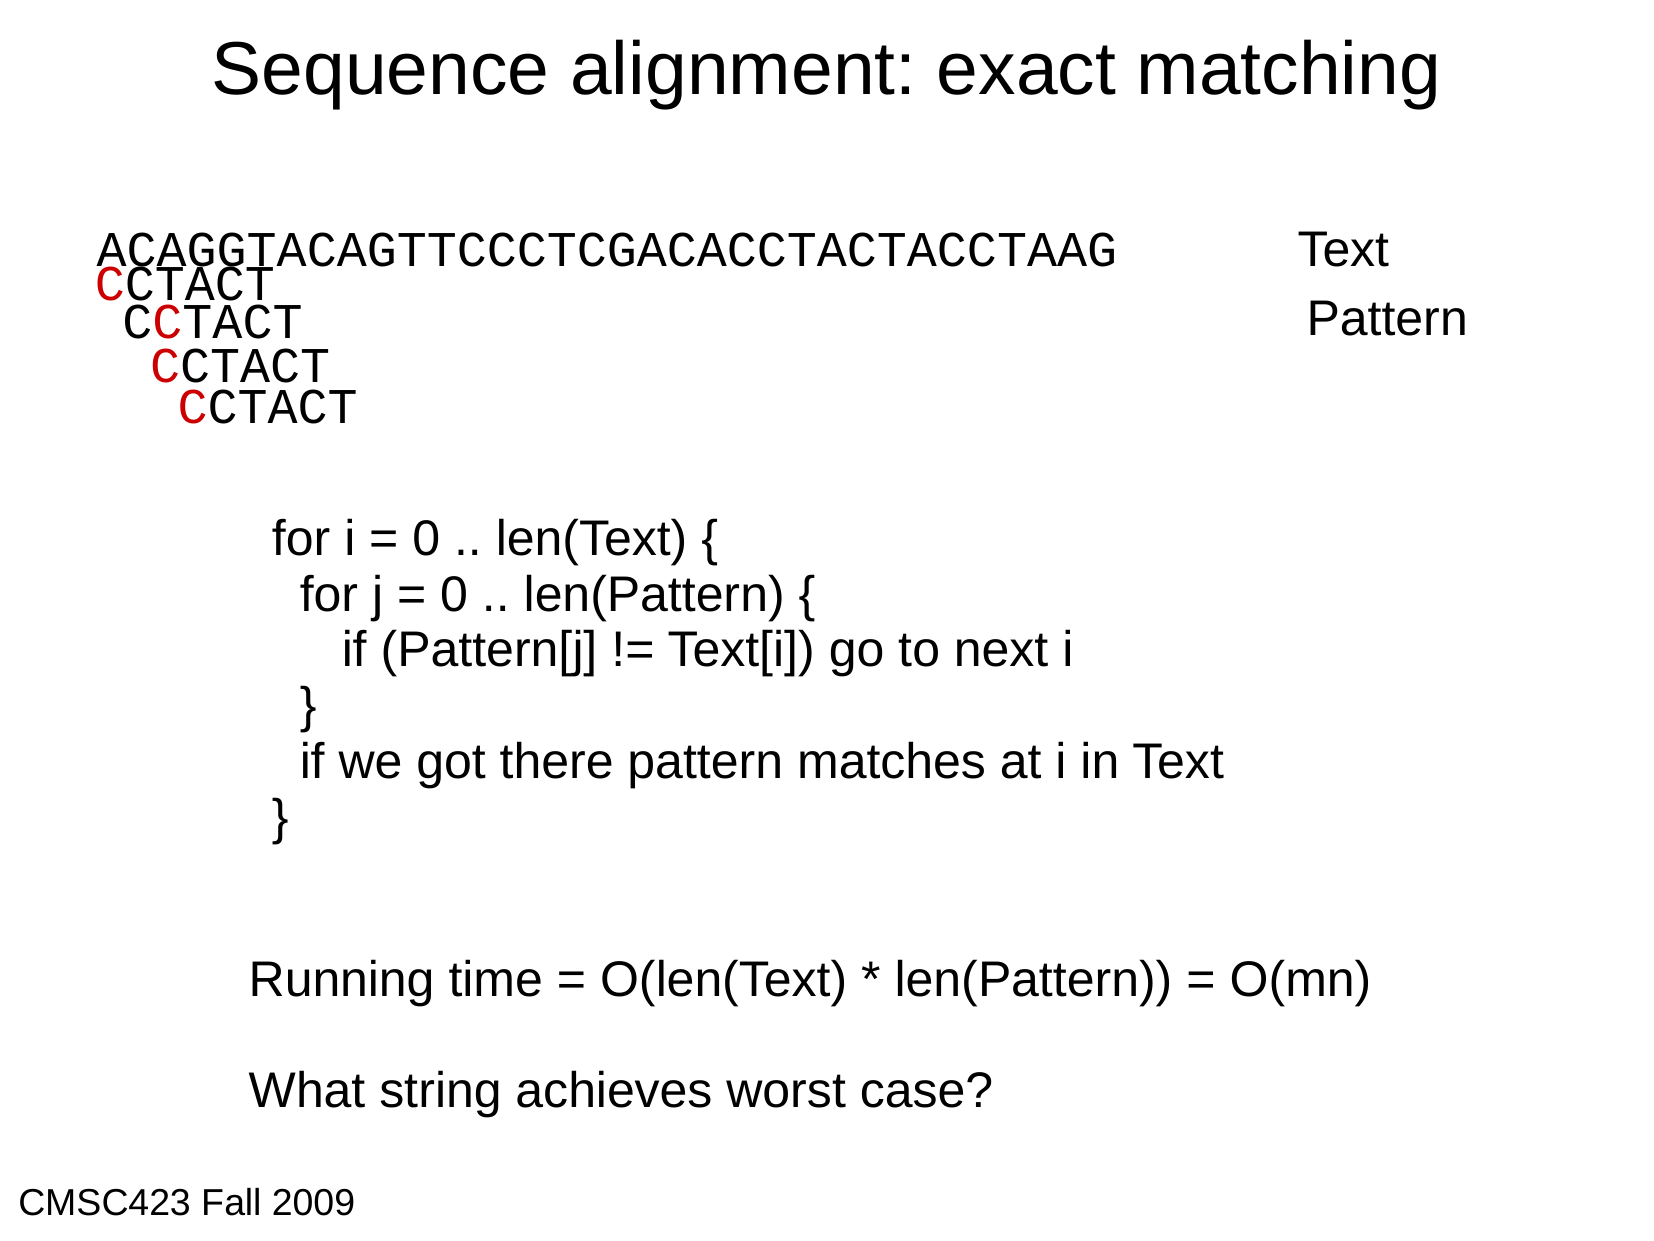

# Sequence alignment: exact matching
Text
ACAGGTACAGTTCCCTCGACACCTACTACCTAAG
CCTACT
Pattern
CCTACT
CCTACT
CCTACT
for i = 0 .. len(Text) {
 for j = 0 .. len(Pattern) {
 if (Pattern[j] != Text[i]) go to next i
 }
 if we got there pattern matches at i in Text
}
Running time = O(len(Text) * len(Pattern)) = O(mn)
What string achieves worst case?
CMSC423 Fall 2009